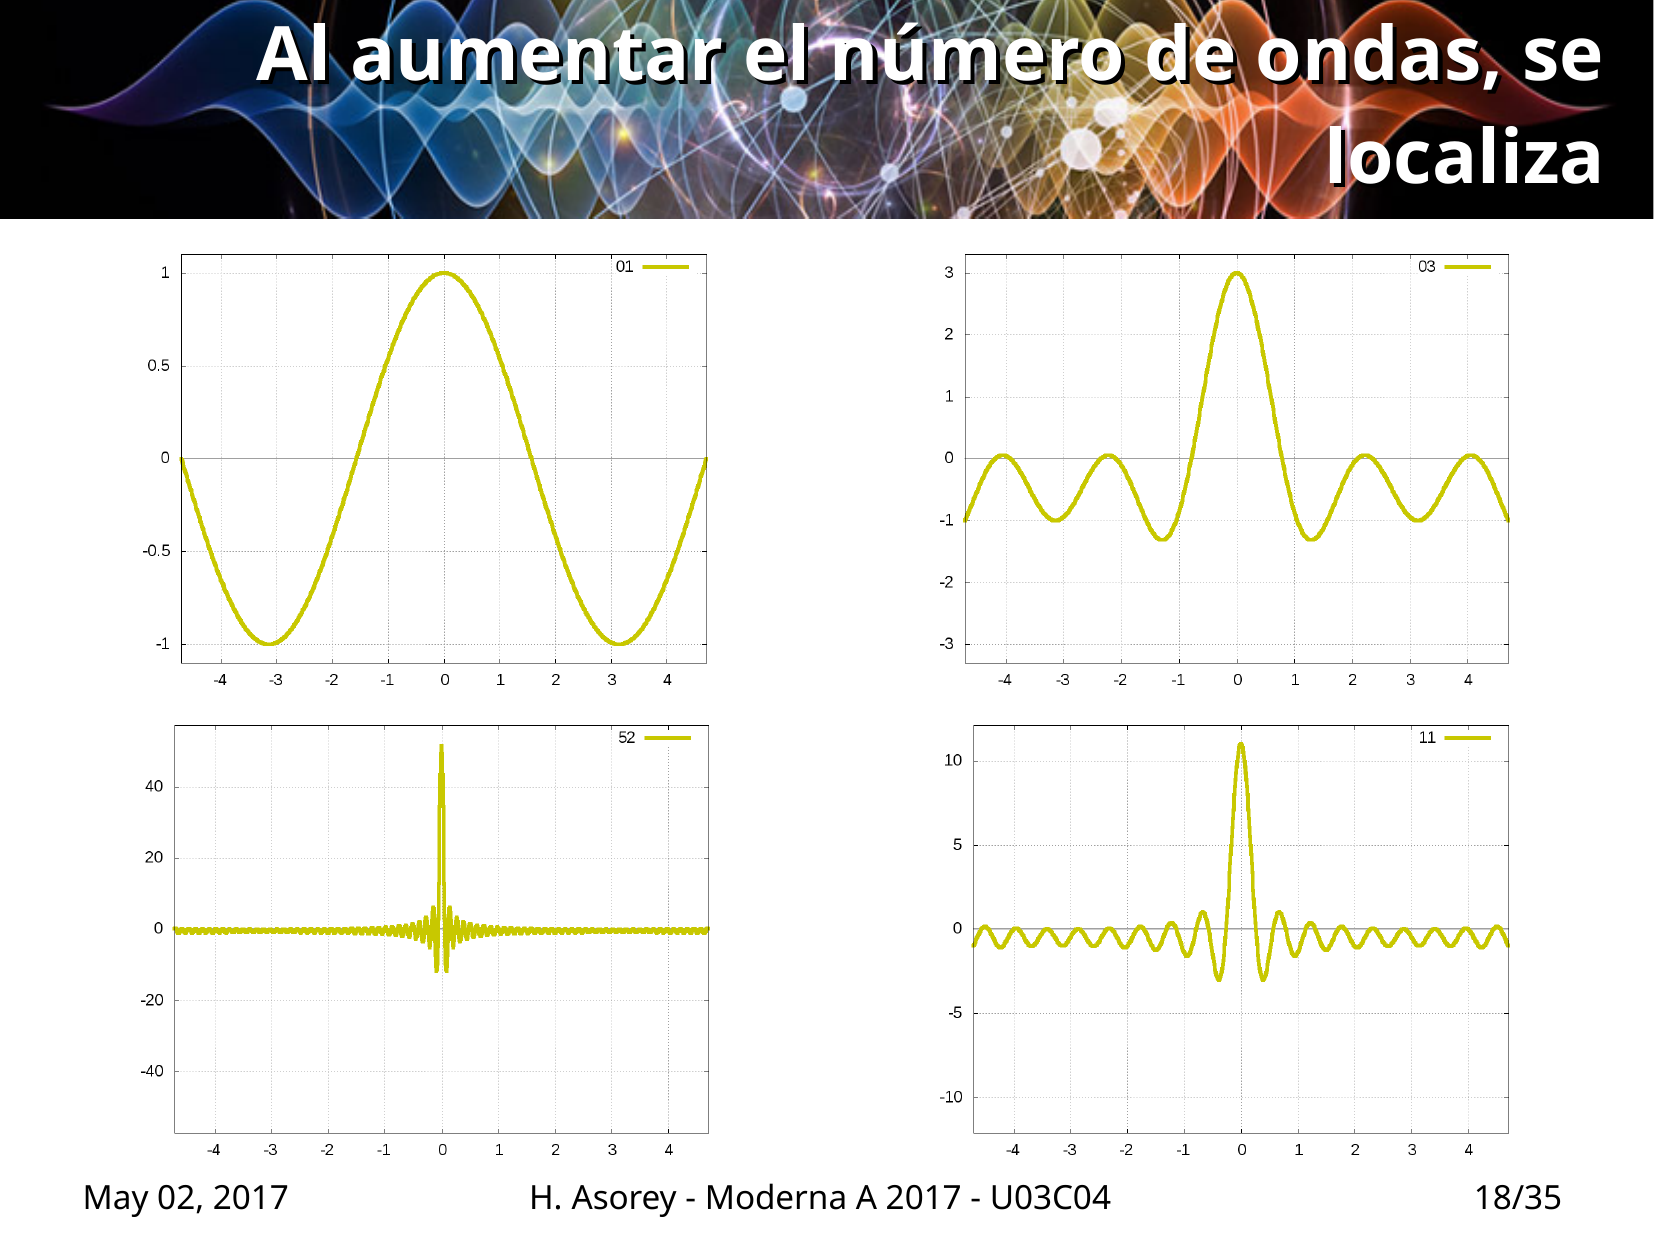

# Al aumentar el número de ondas, se localiza
May 02, 2017
H. Asorey - Moderna A 2017 - U03C04
18